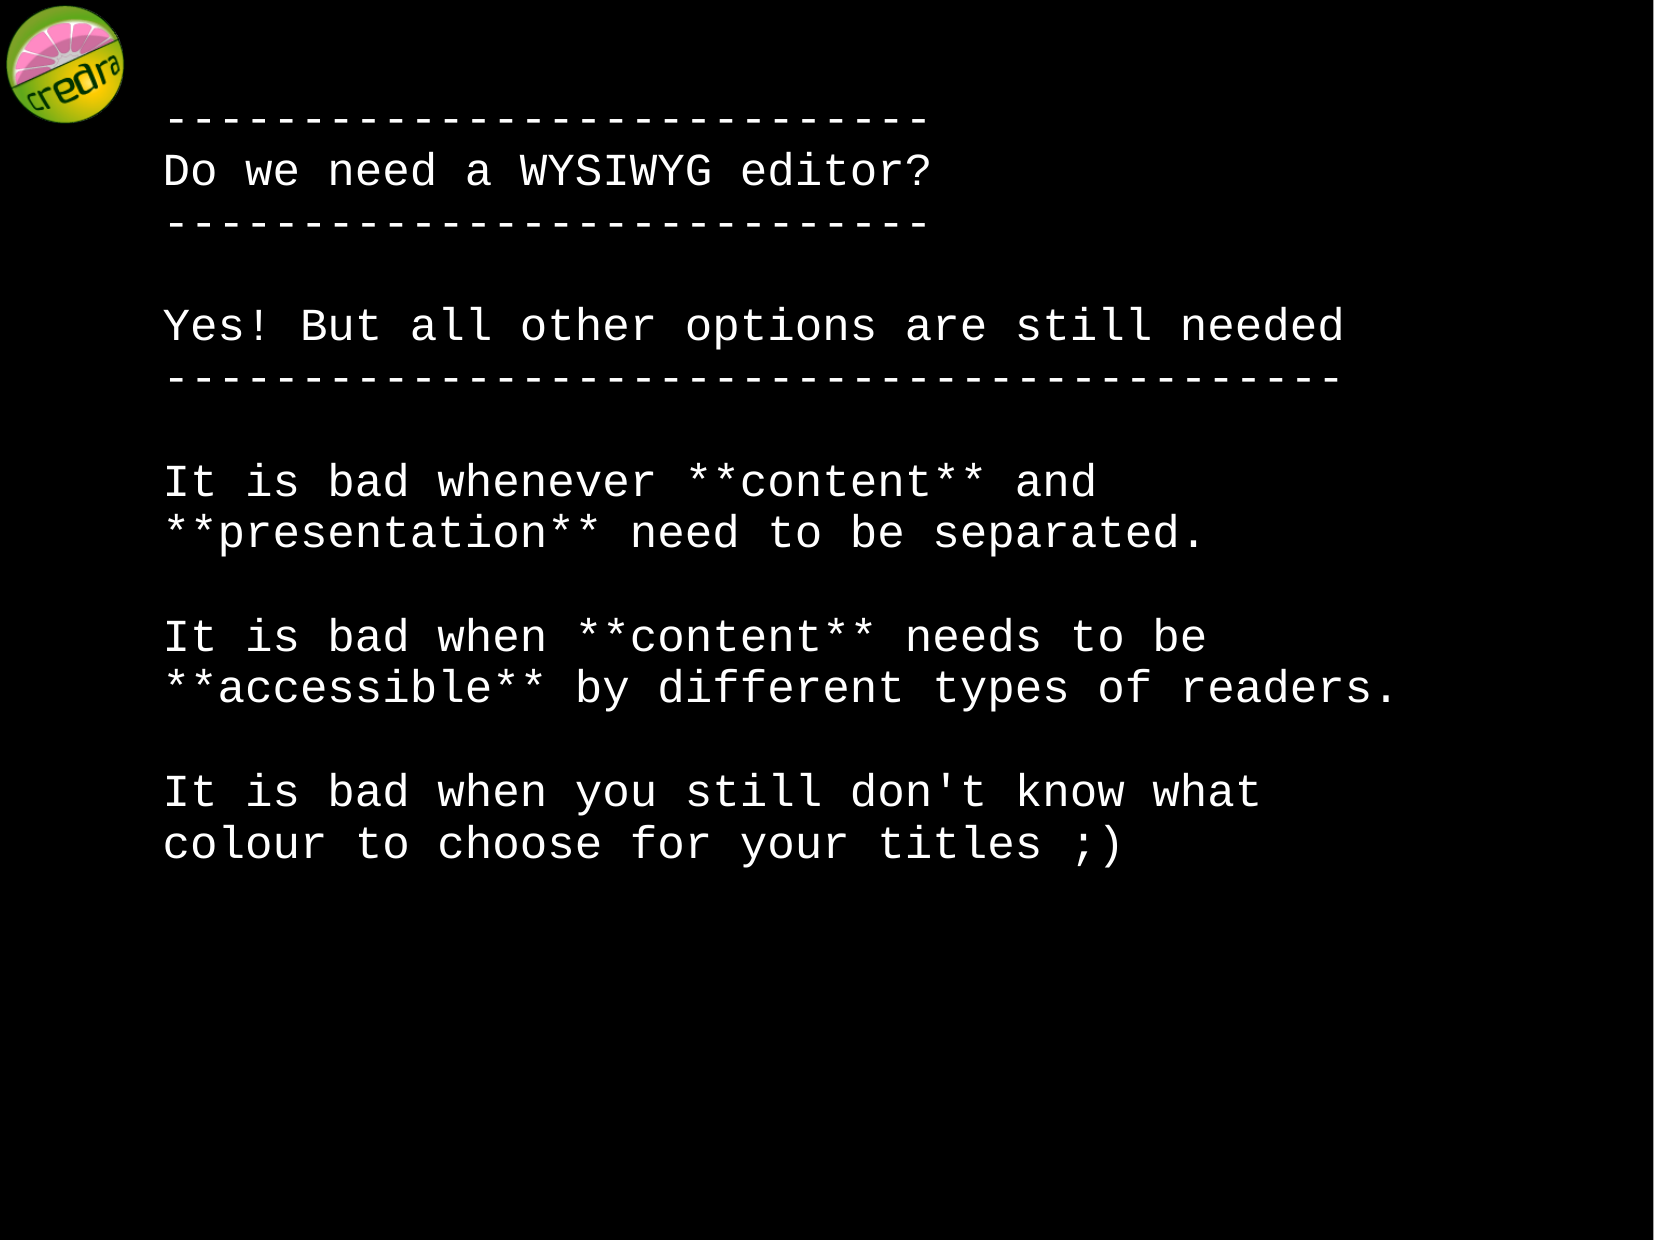

----------------------------
Do we need a WYSIWYG editor?
----------------------------
Yes! But all other options are still needed
-------------------------------------------
It is bad whenever **content** and **presentation** need to be separated.
It is bad when **content** needs to be **accessible** by different types of readers.
It is bad when you still don't know what colour to choose for your titles ;)